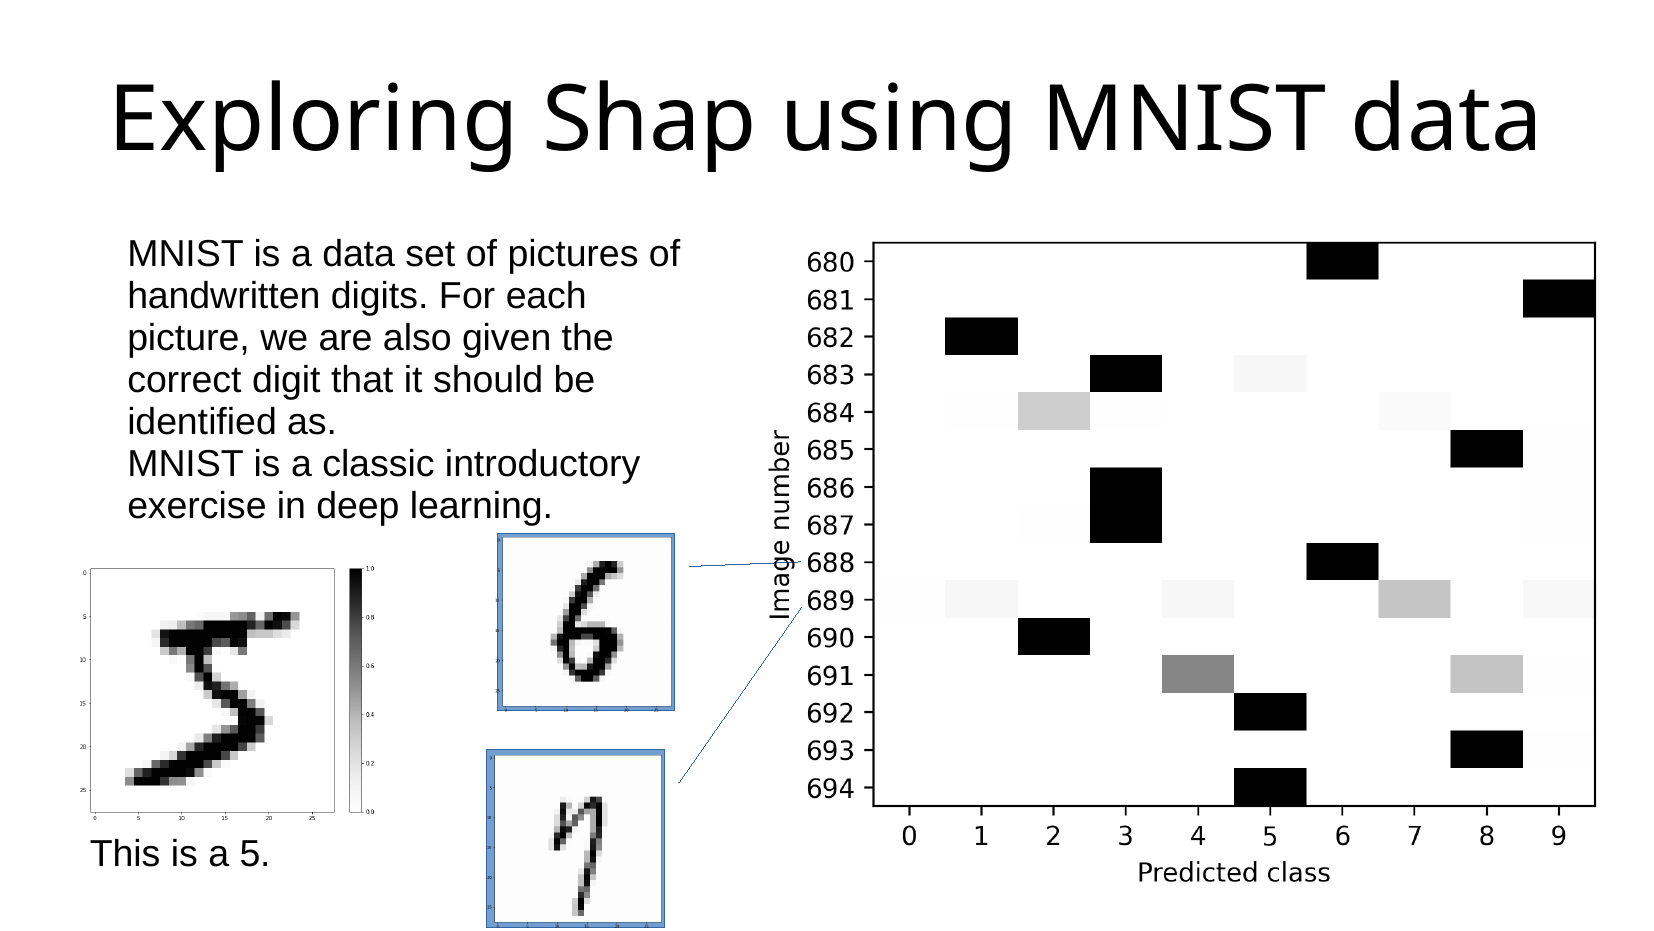

# Exploring Shap using MNIST data
MNIST is a data set of pictures of handwritten digits. For each picture, we are also given the correct digit that it should be identified as.
MNIST is a classic introductory exercise in deep learning.
This is a 5.